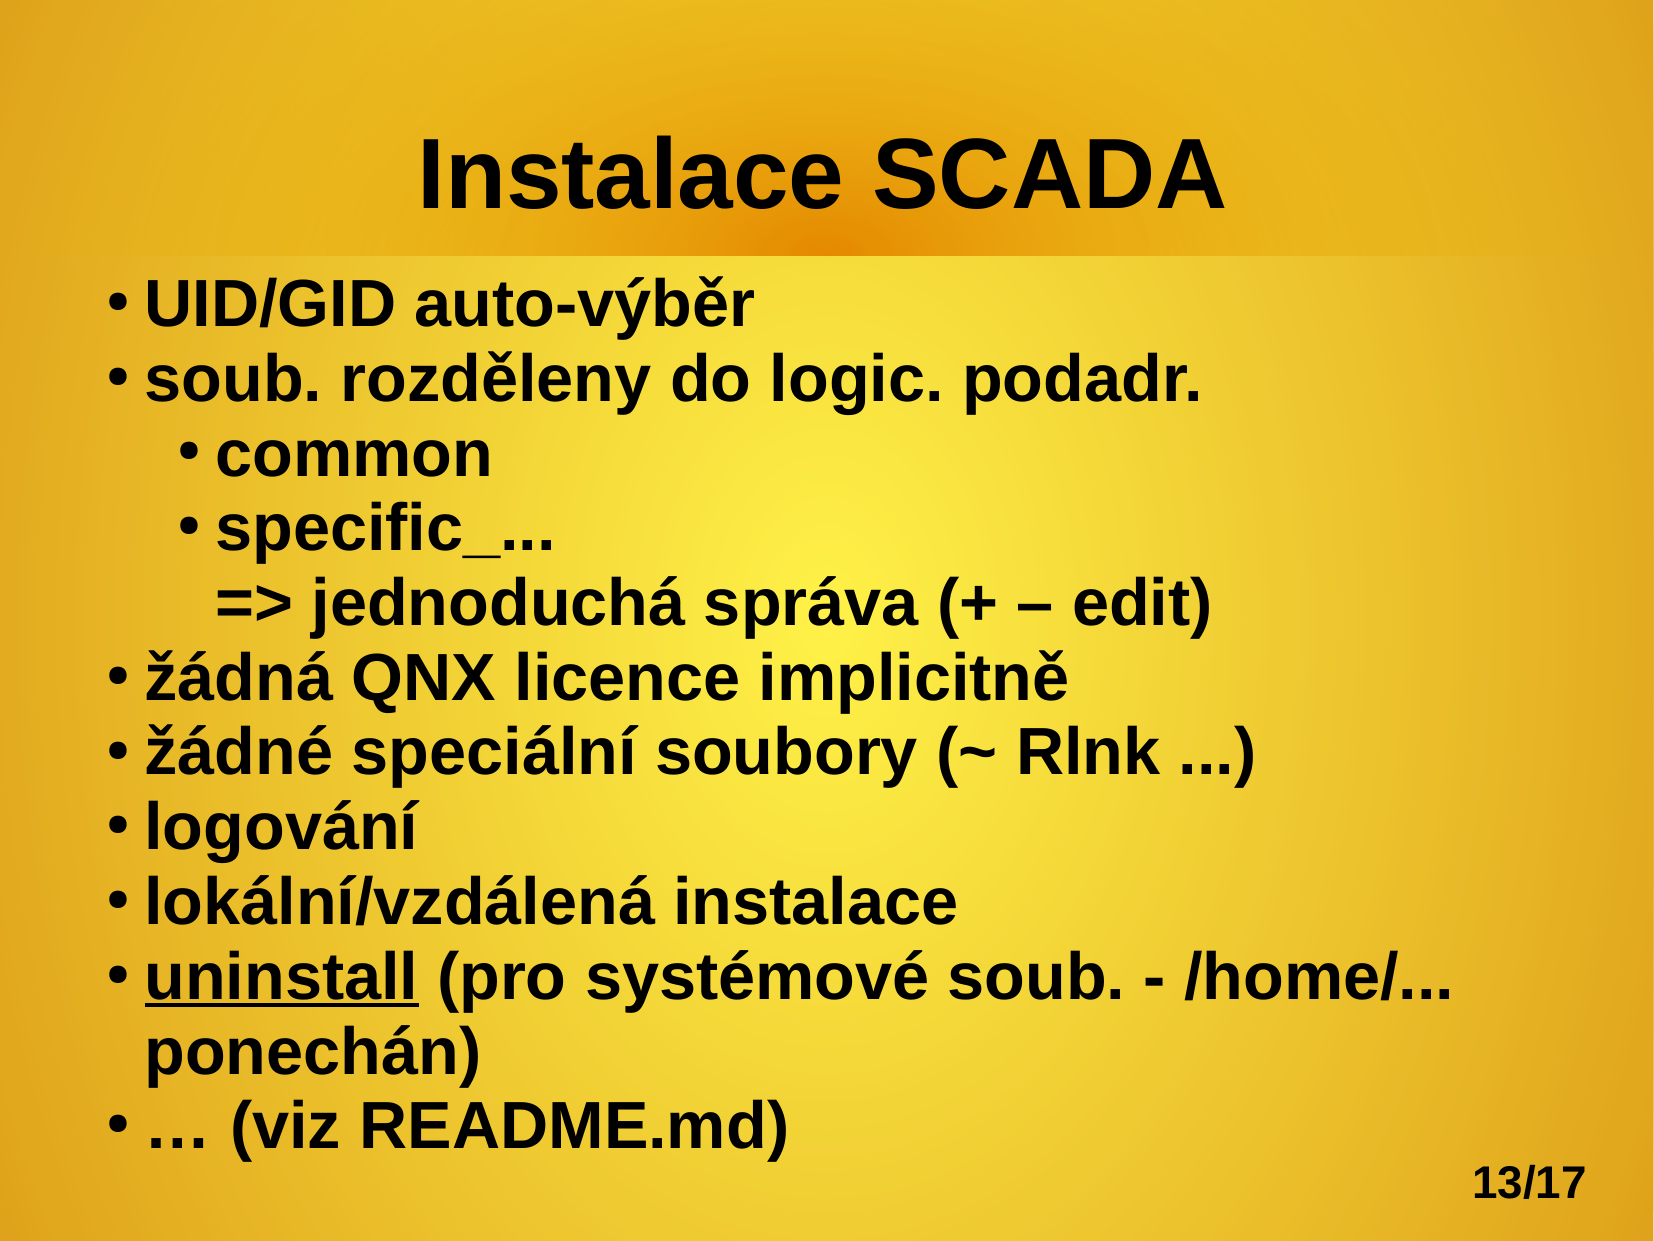

# Instalace SCADA
UID/GID auto-výběr
soub. rozděleny do logic. podadr.
common
specific_...
=> jednoduchá správa (+ – edit)
žádná QNX licence implicitně
žádné speciální soubory (~ Rlnk ...)
logování
lokální/vzdálená instalace
uninstall (pro systémové soub. - /home/... ponechán)
… (viz README.md)